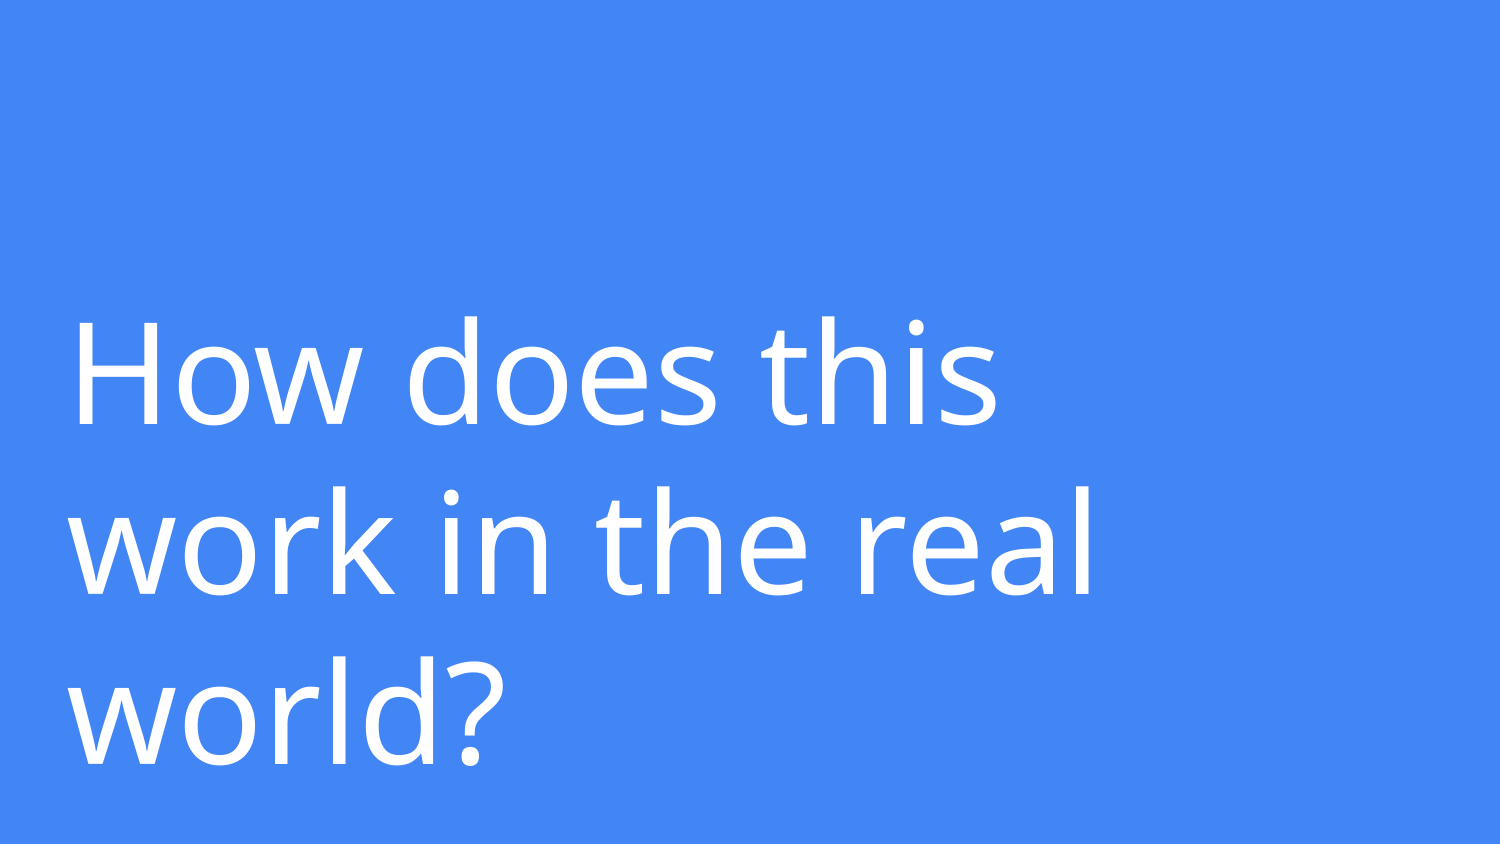

# How does this work in the real world?